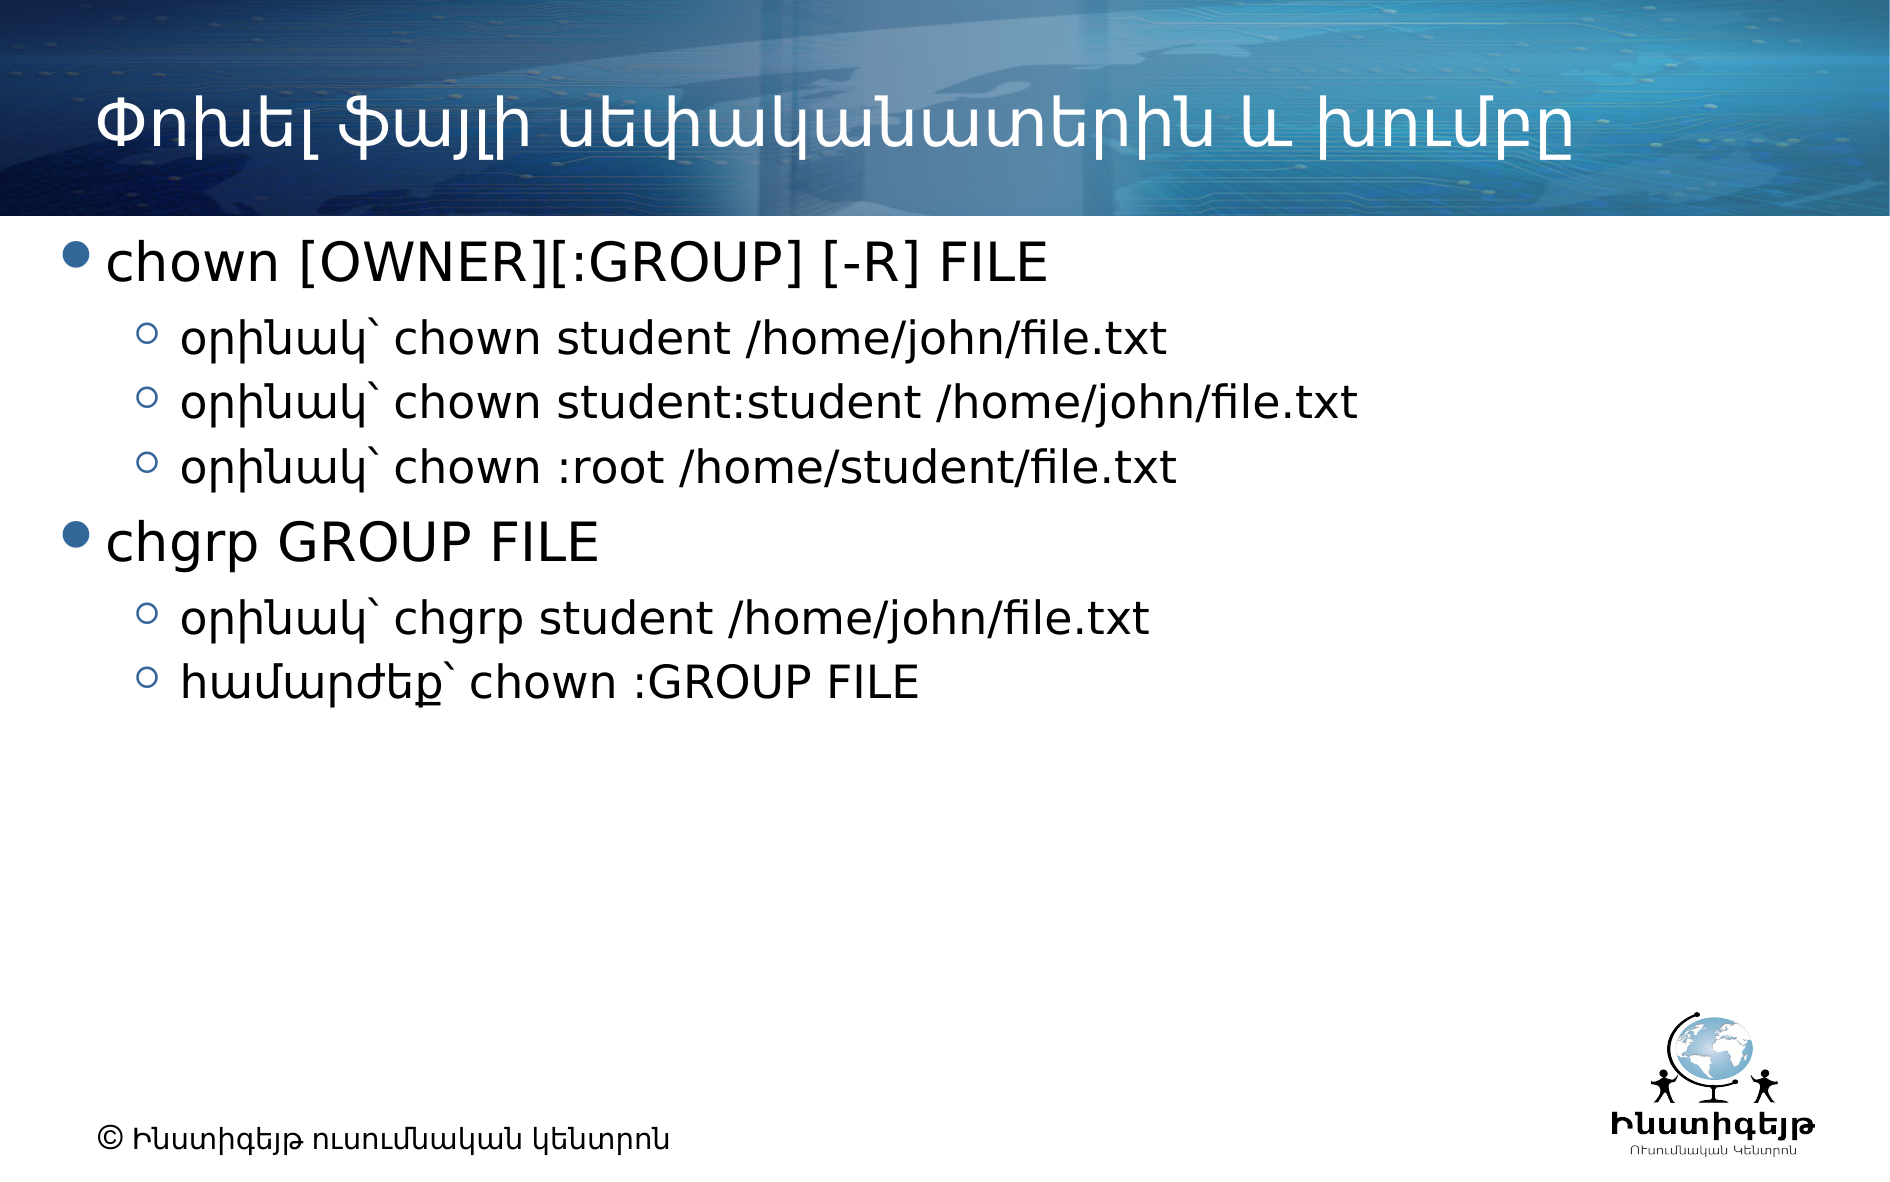

# Փոխել ֆայլի սեփականատերին և խումբը
chown [OWNER][:GROUP] [-R] FILE
օրինակ՝ chown student /home/john/file.txt
օրինակ՝ chown student:student /home/john/file.txt
օրինակ՝ chown :root /home/student/file.txt
chgrp GROUP FILE
օրինակ՝ chgrp student /home/john/file.txt
համարժեք՝ chown :GROUP FILE